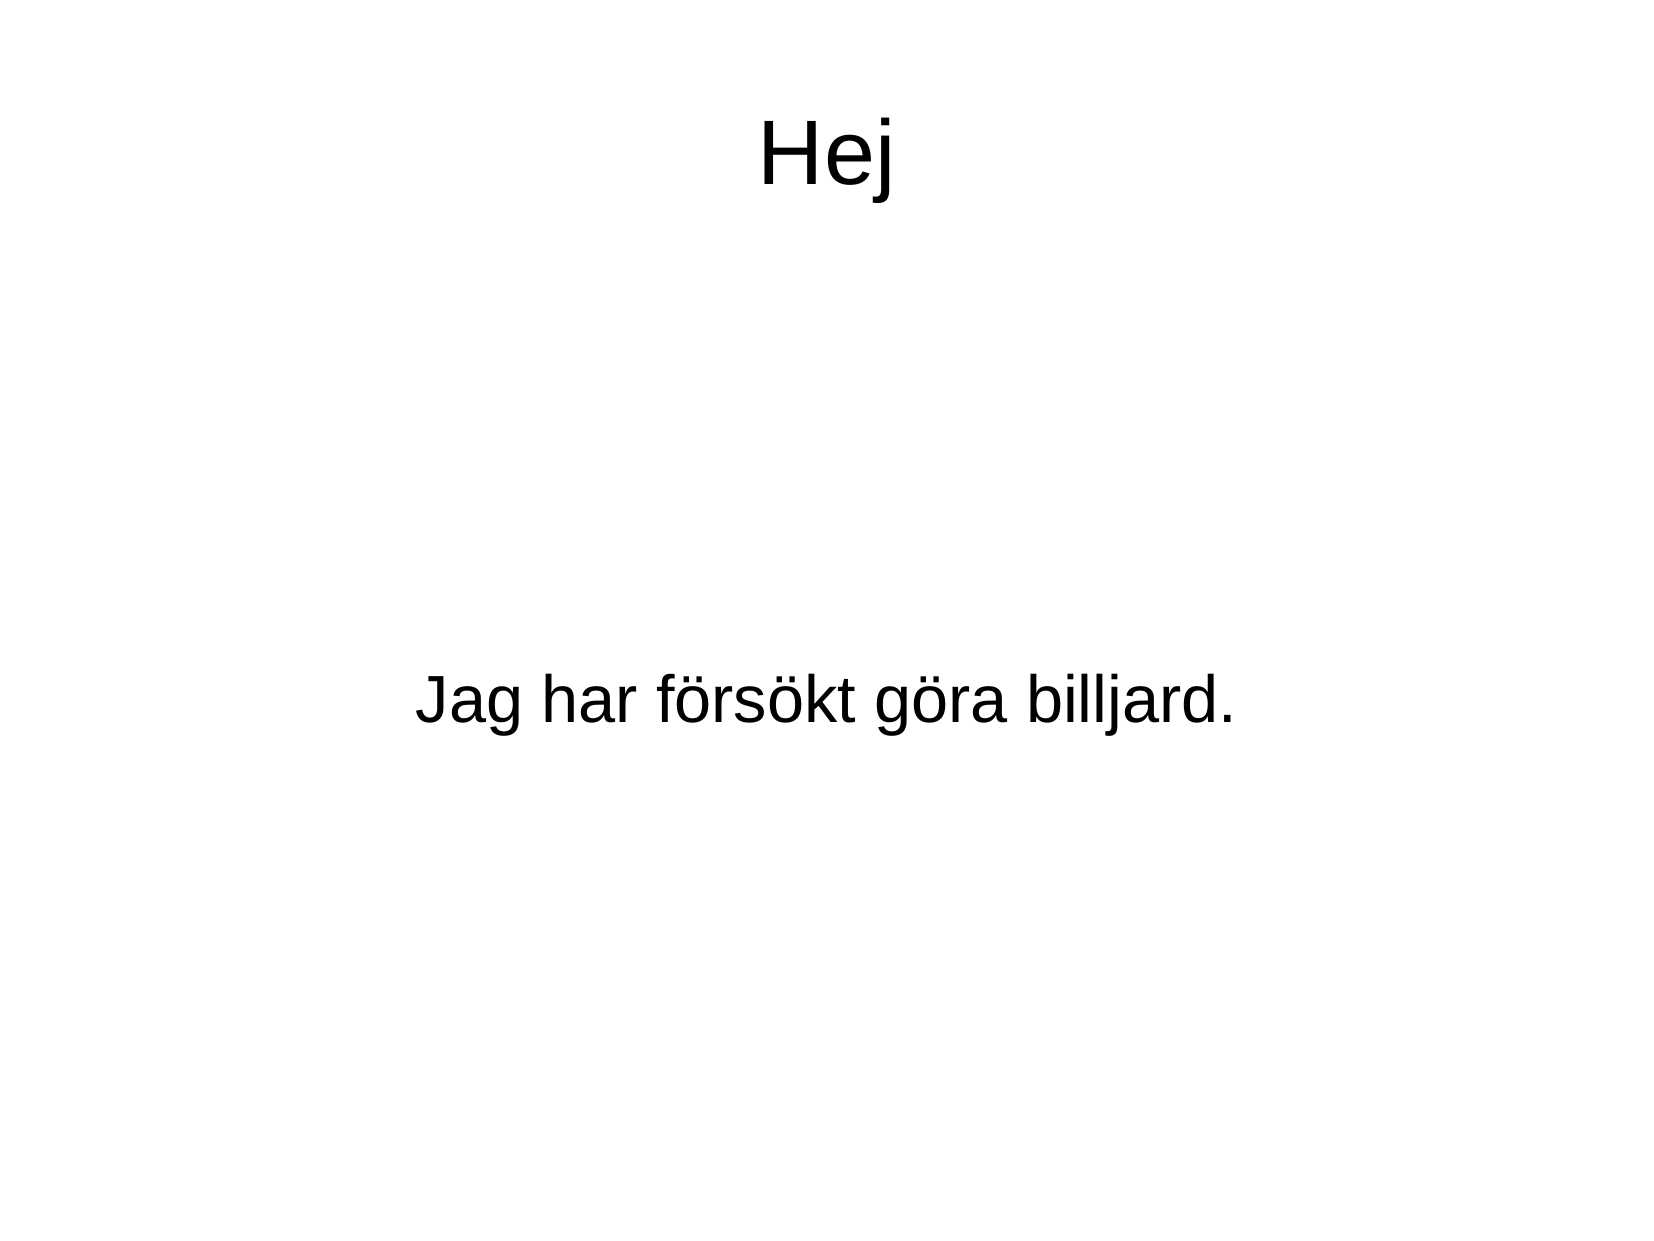

# Hej
Jag har försökt göra billjard.